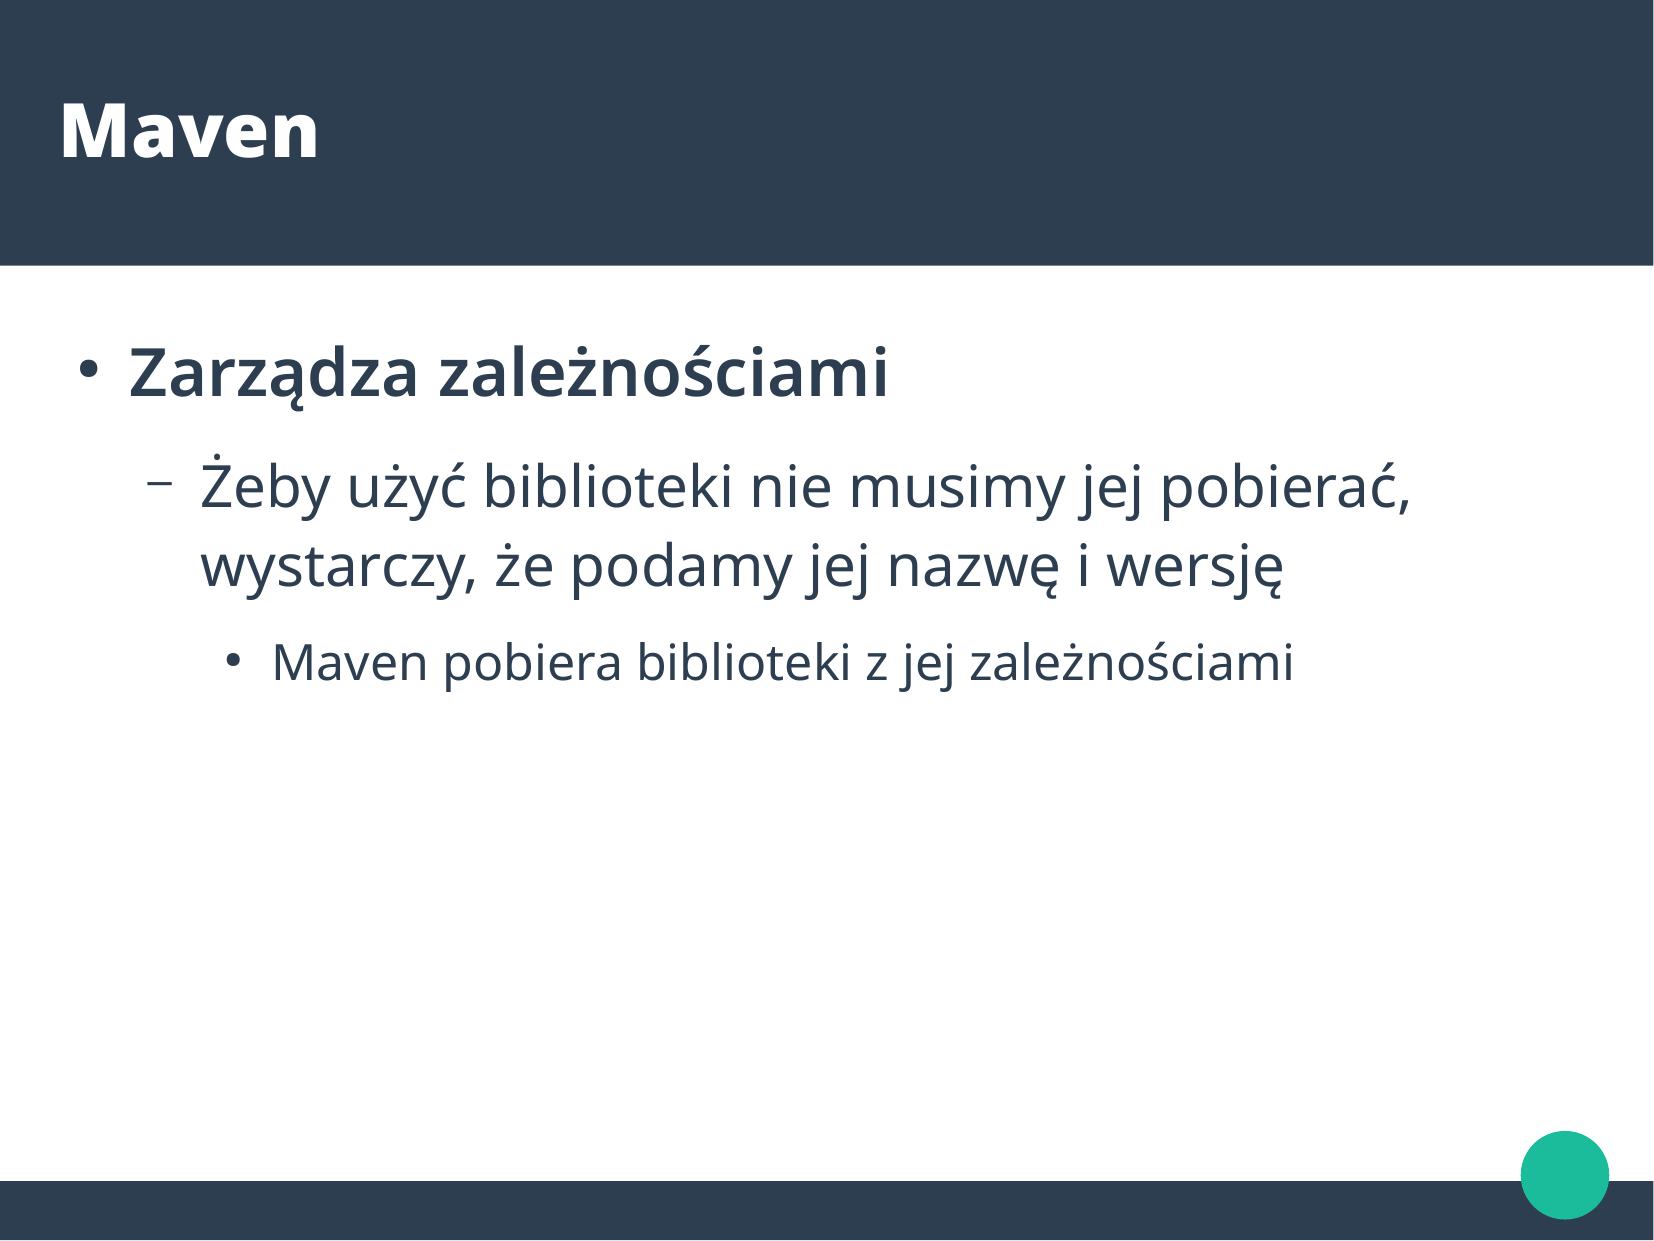

# Maven
Zarządza zależnościami
Żeby użyć biblioteki nie musimy jej pobierać, wystarczy, że podamy jej nazwę i wersję
Maven pobiera biblioteki z jej zależnościami